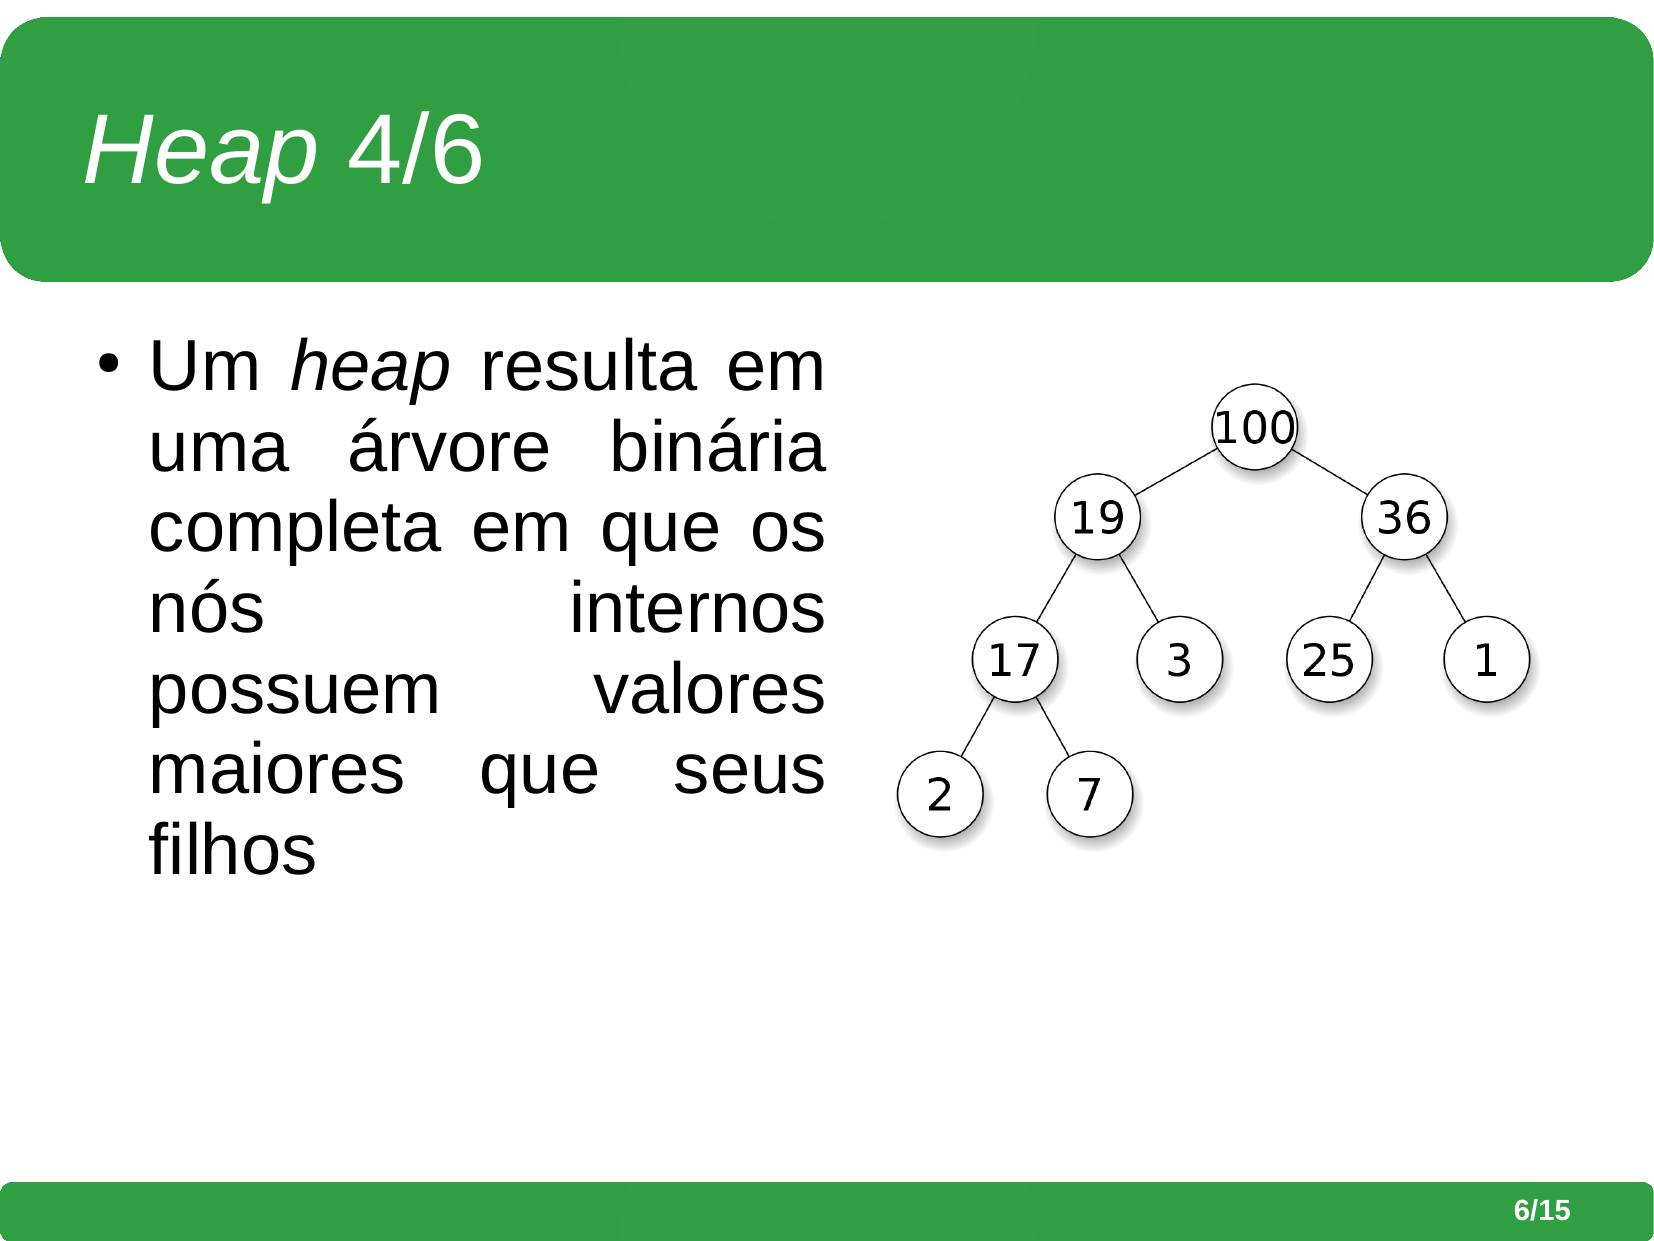

# Heap 4/6
Um heap resulta em uma árvore binária completa em que os nós internos possuem valores maiores que seus filhos
6